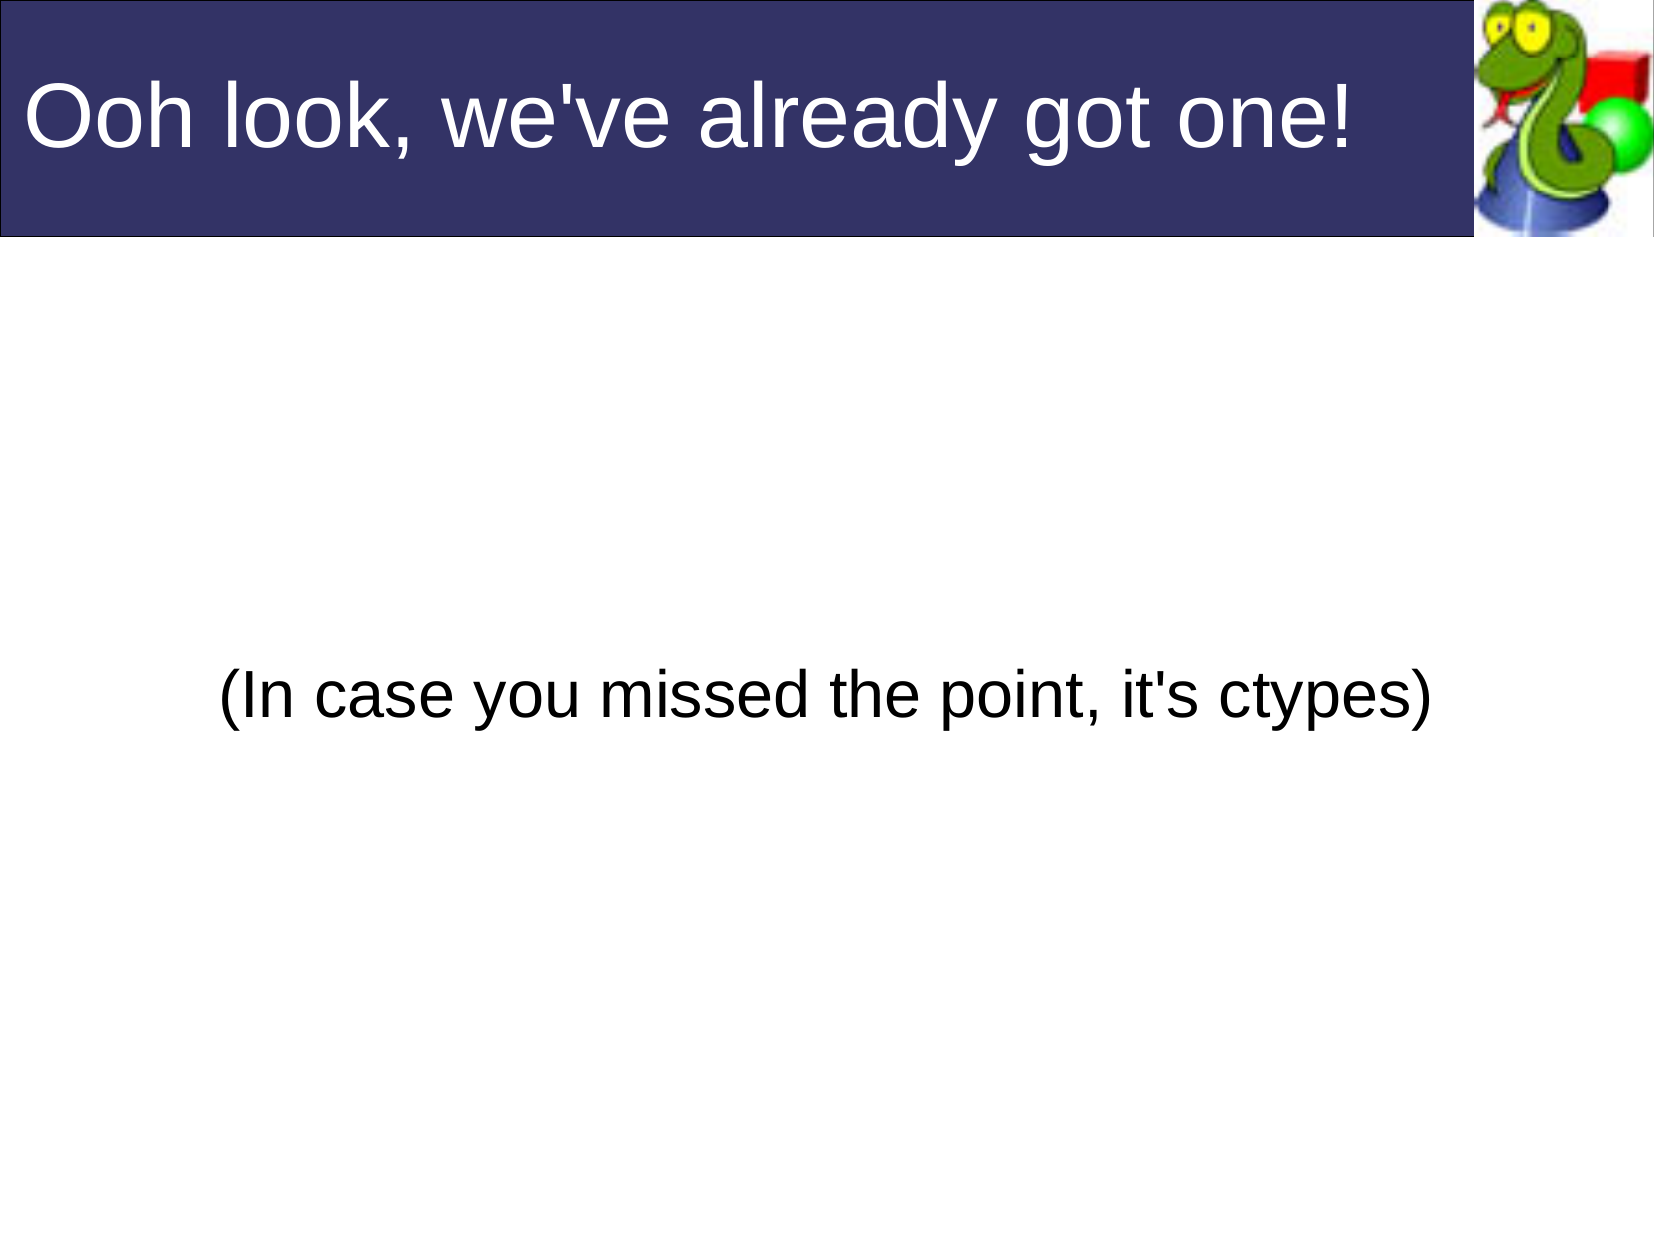

# Ooh look, we've already got one!
(In case you missed the point, it's ctypes)